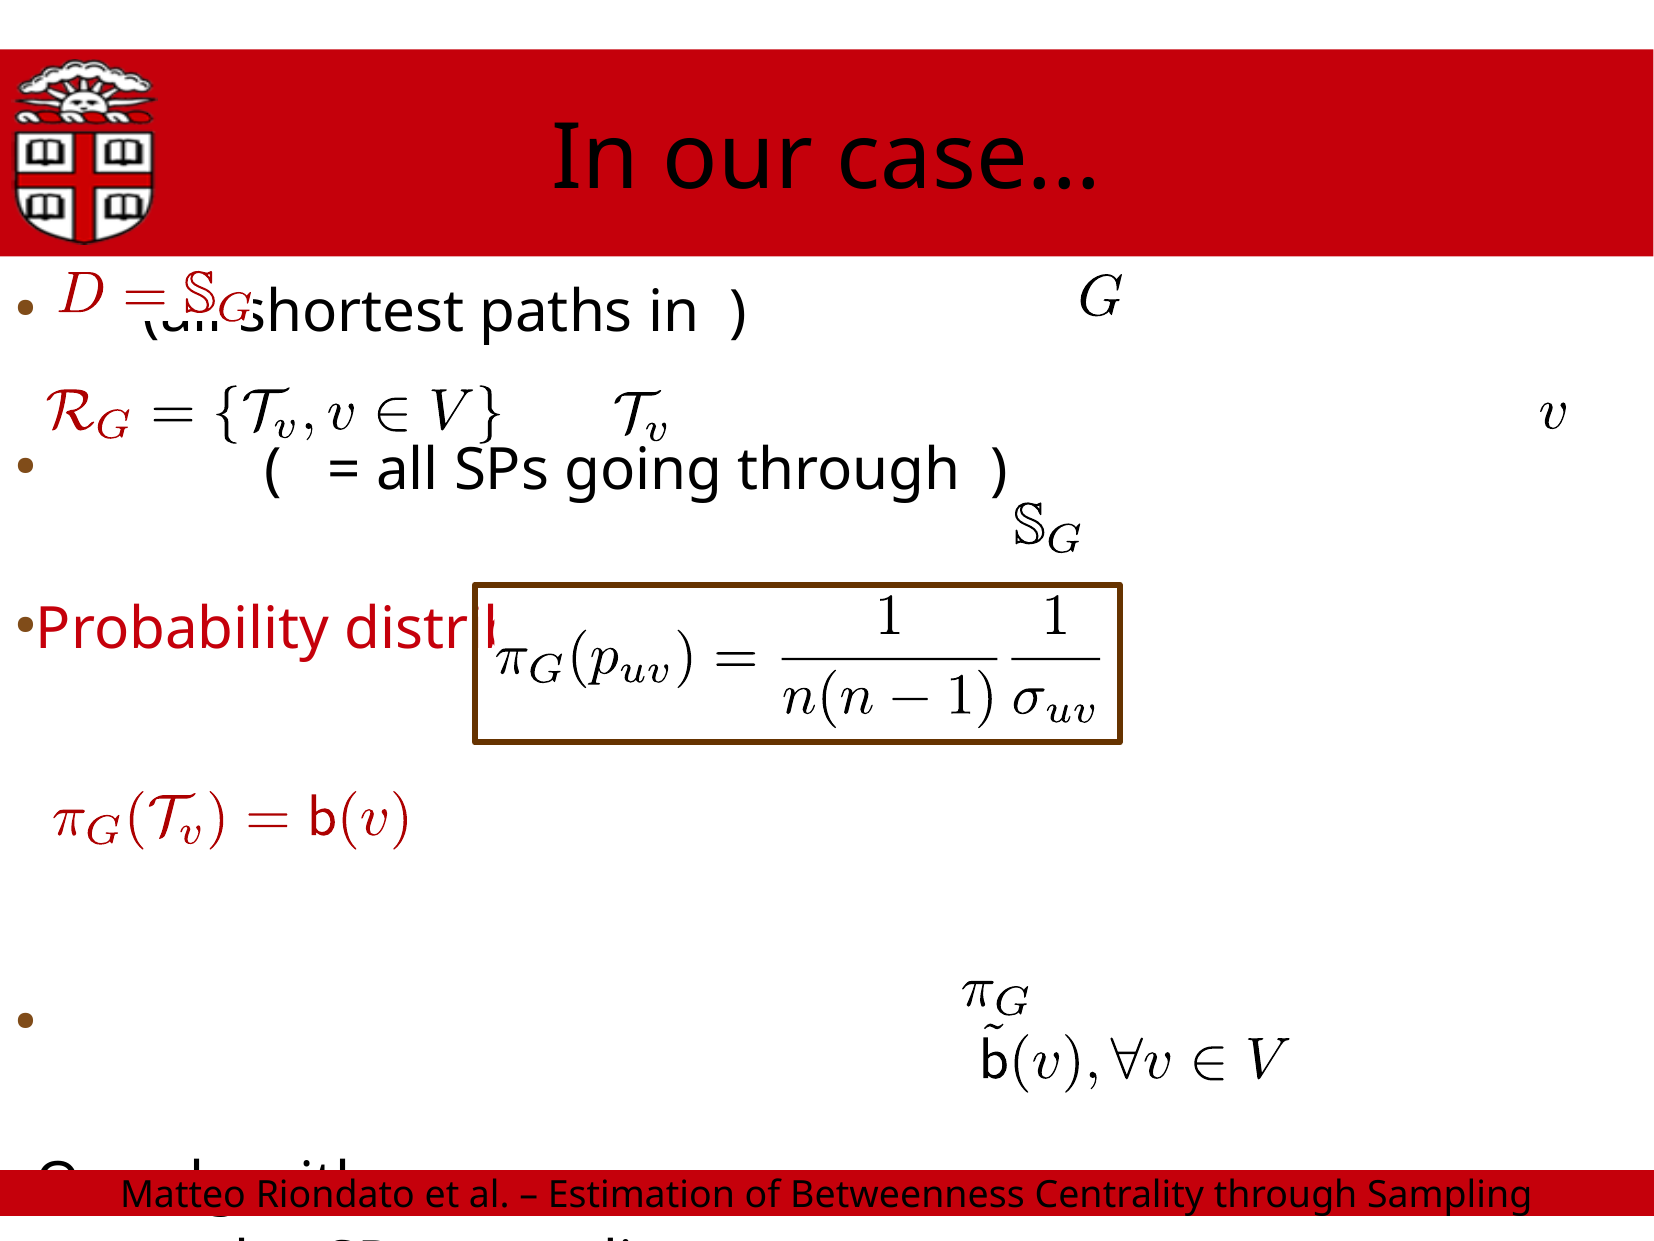

# In our case...
 (all shortest paths in )
 ( = all SPs going through )
Probability distribution on :
Our algorithm
samples SPs according to
compute empirical average
Matteo Riondato et al. – Estimation of Betweenness Centrality through Sampling